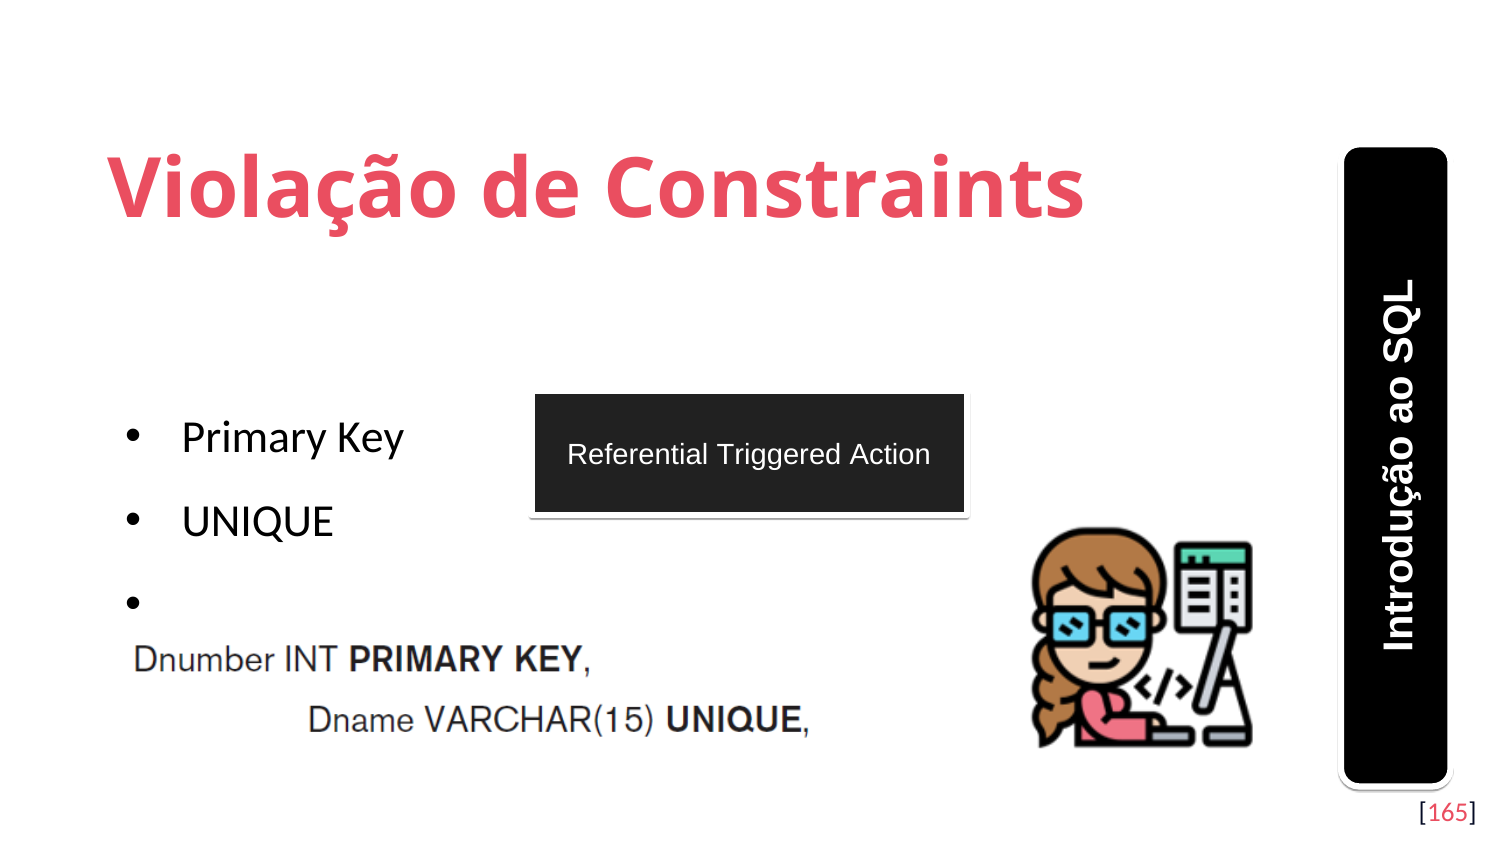

Violação de Constraints
Primary Key
UNIQUE
Referential Triggered Action
Introdução ao SQL